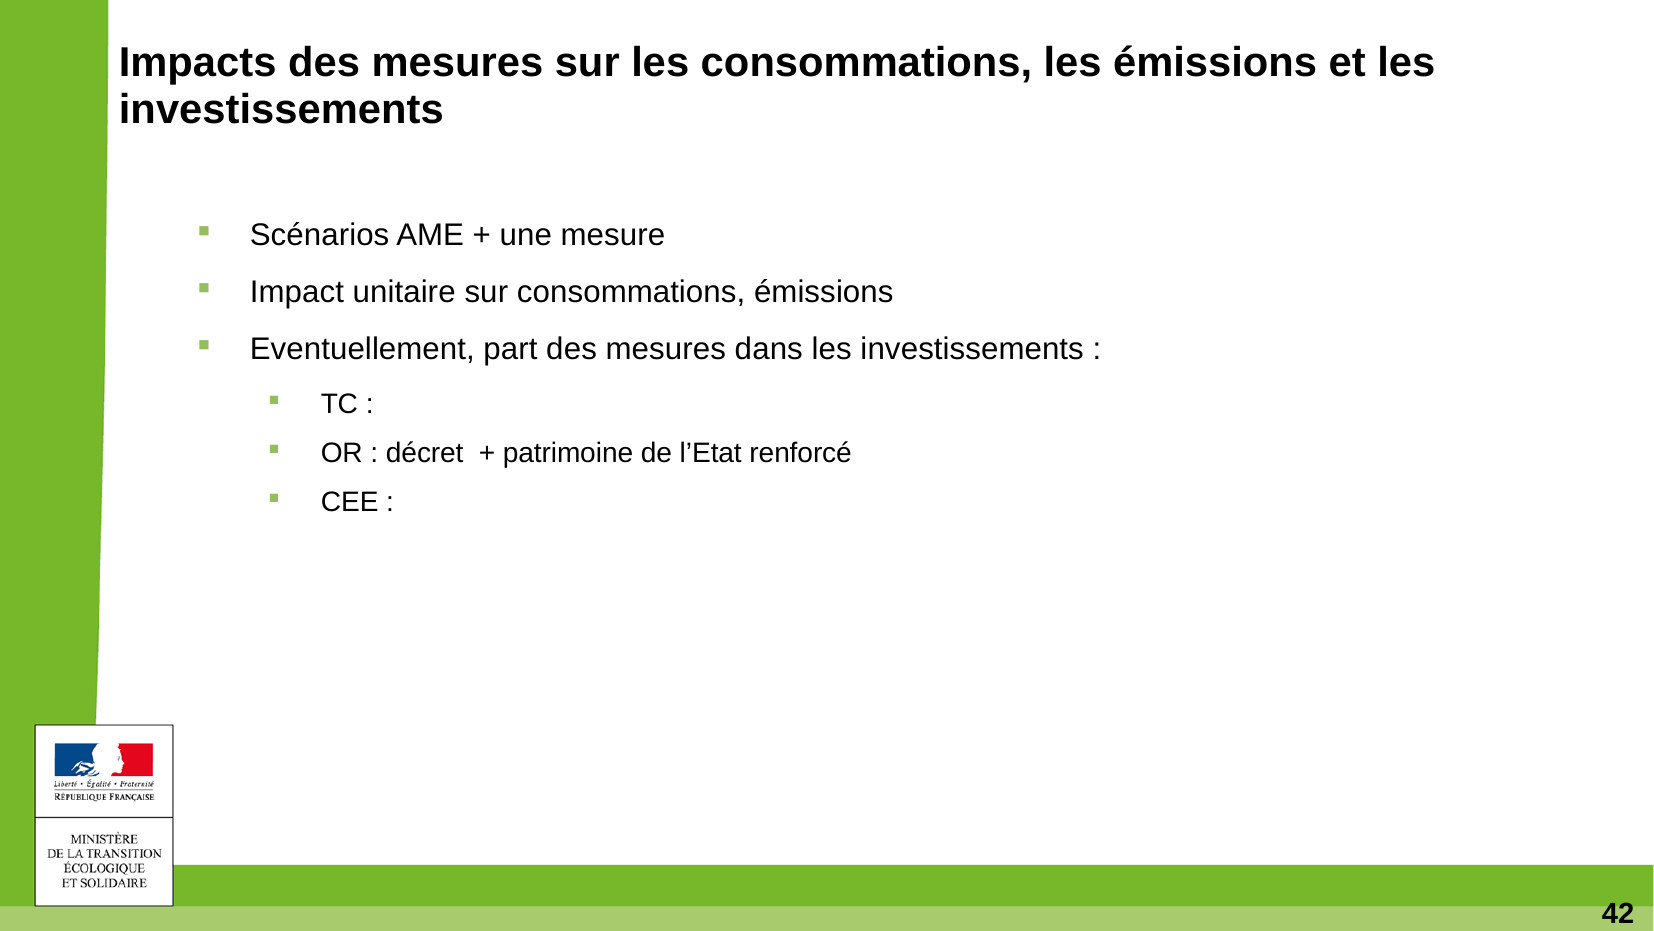

Impacts des mesures sur les consommations, les émissions et les investissements
# Scénarios AME + une mesure
Impact unitaire sur consommations, émissions
Eventuellement, part des mesures dans les investissements :
TC :
OR : décret + patrimoine de l’Etat renforcé
CEE :